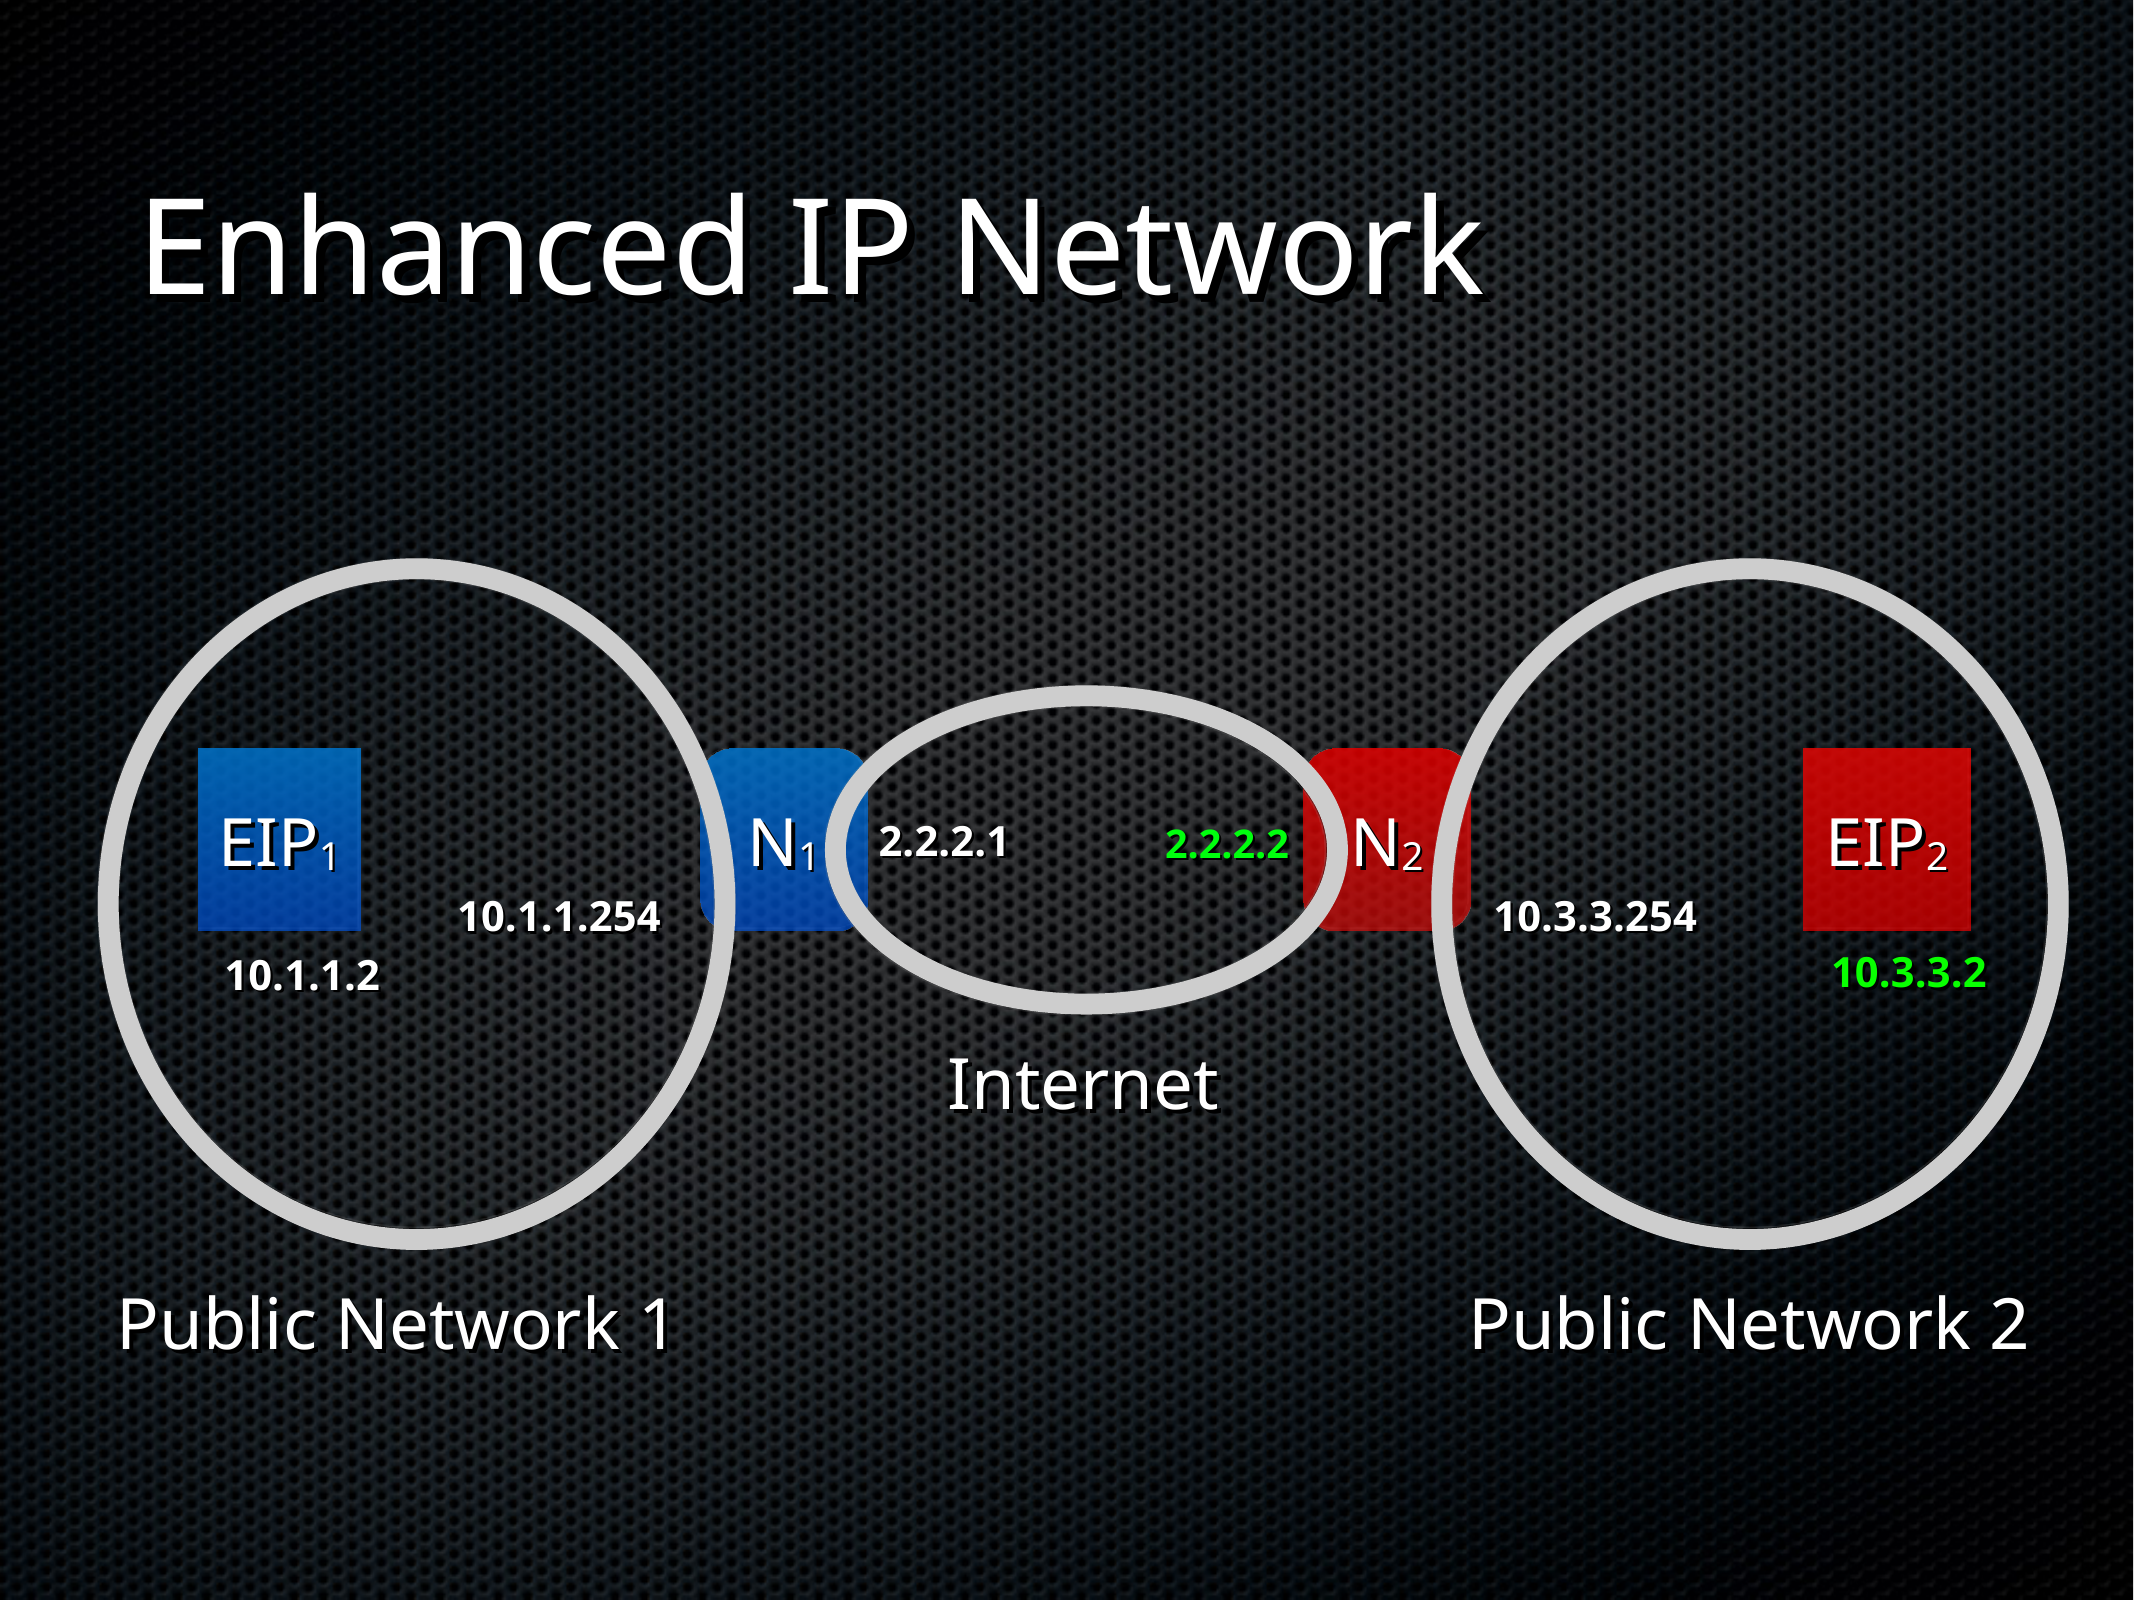

# Enhanced IP Network
EIP1
N1
N2
EIP2
2.2.2.1
2.2.2.2
10.3.3.254
10.1.1.254
10.3.3.2
10.1.1.2
Internet
Public Network 1
Public Network 2